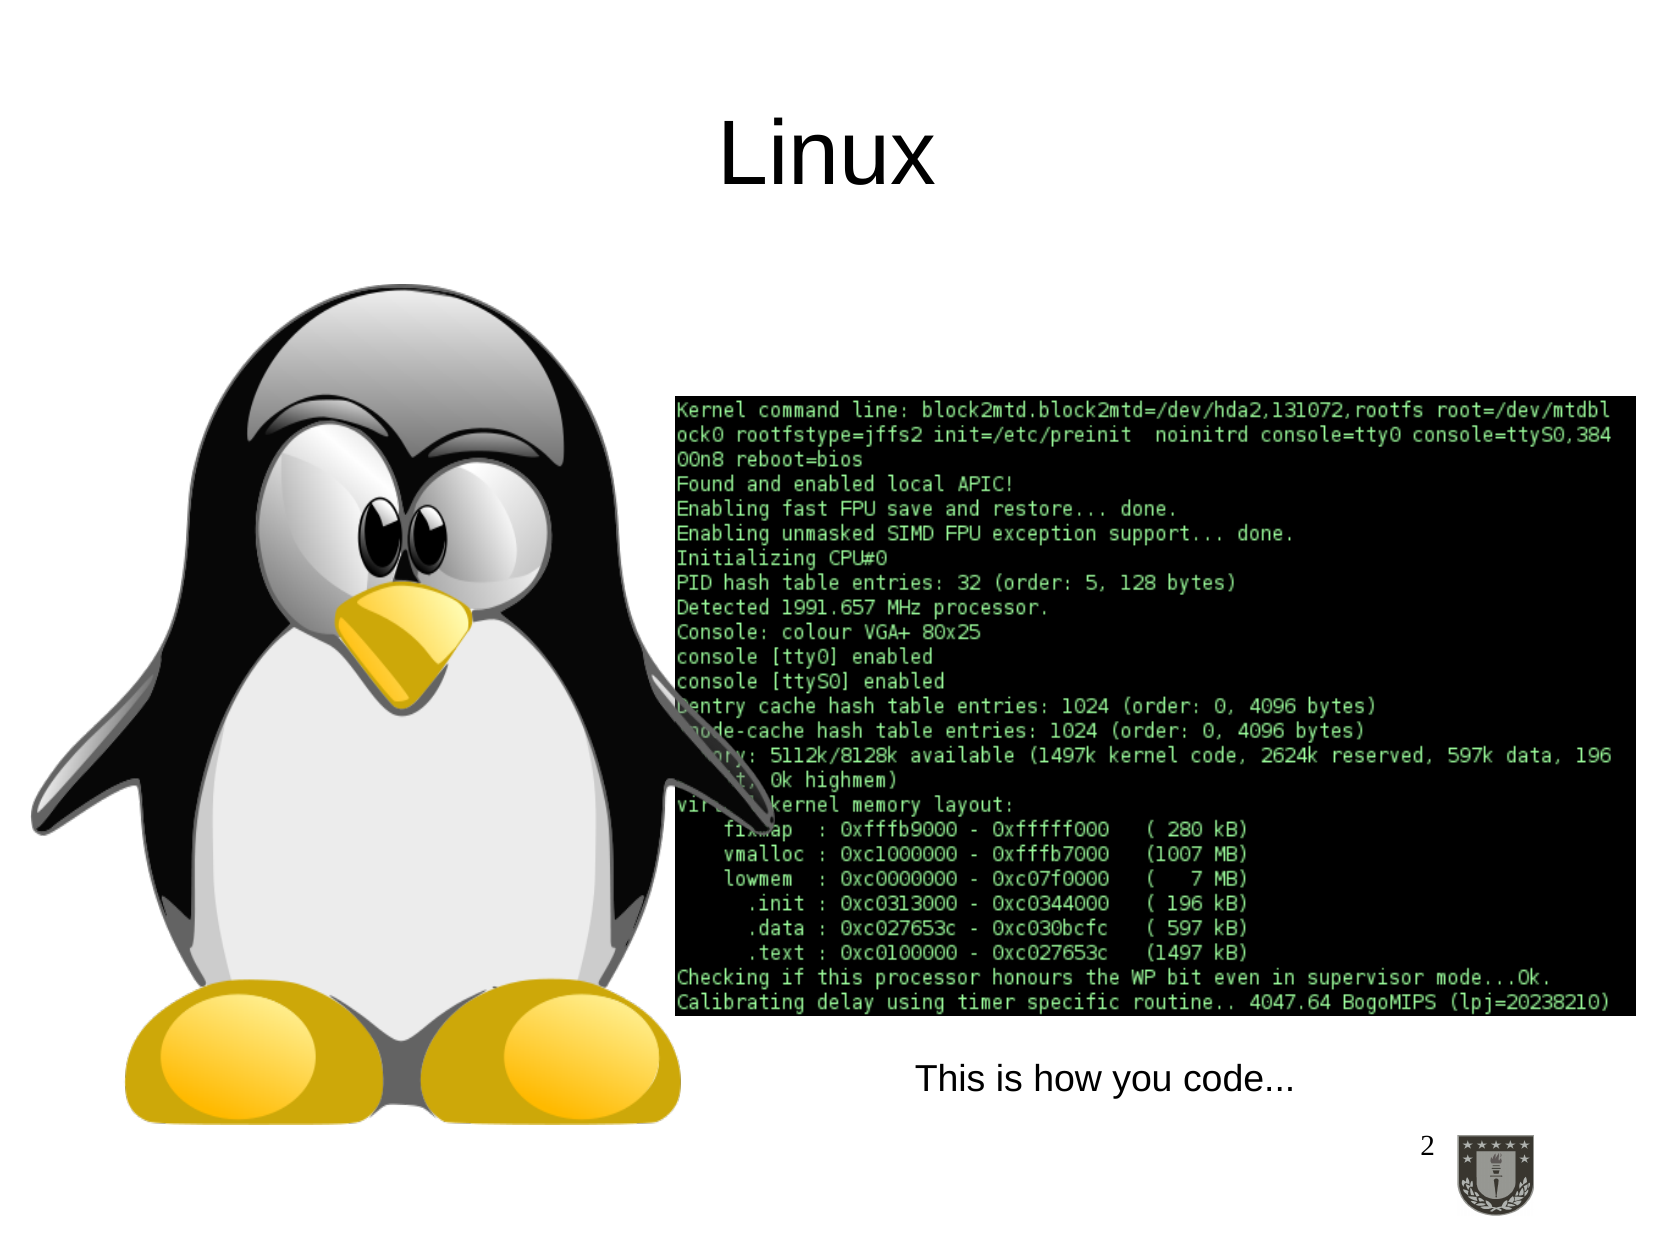

# Linux
This is how you code...
2